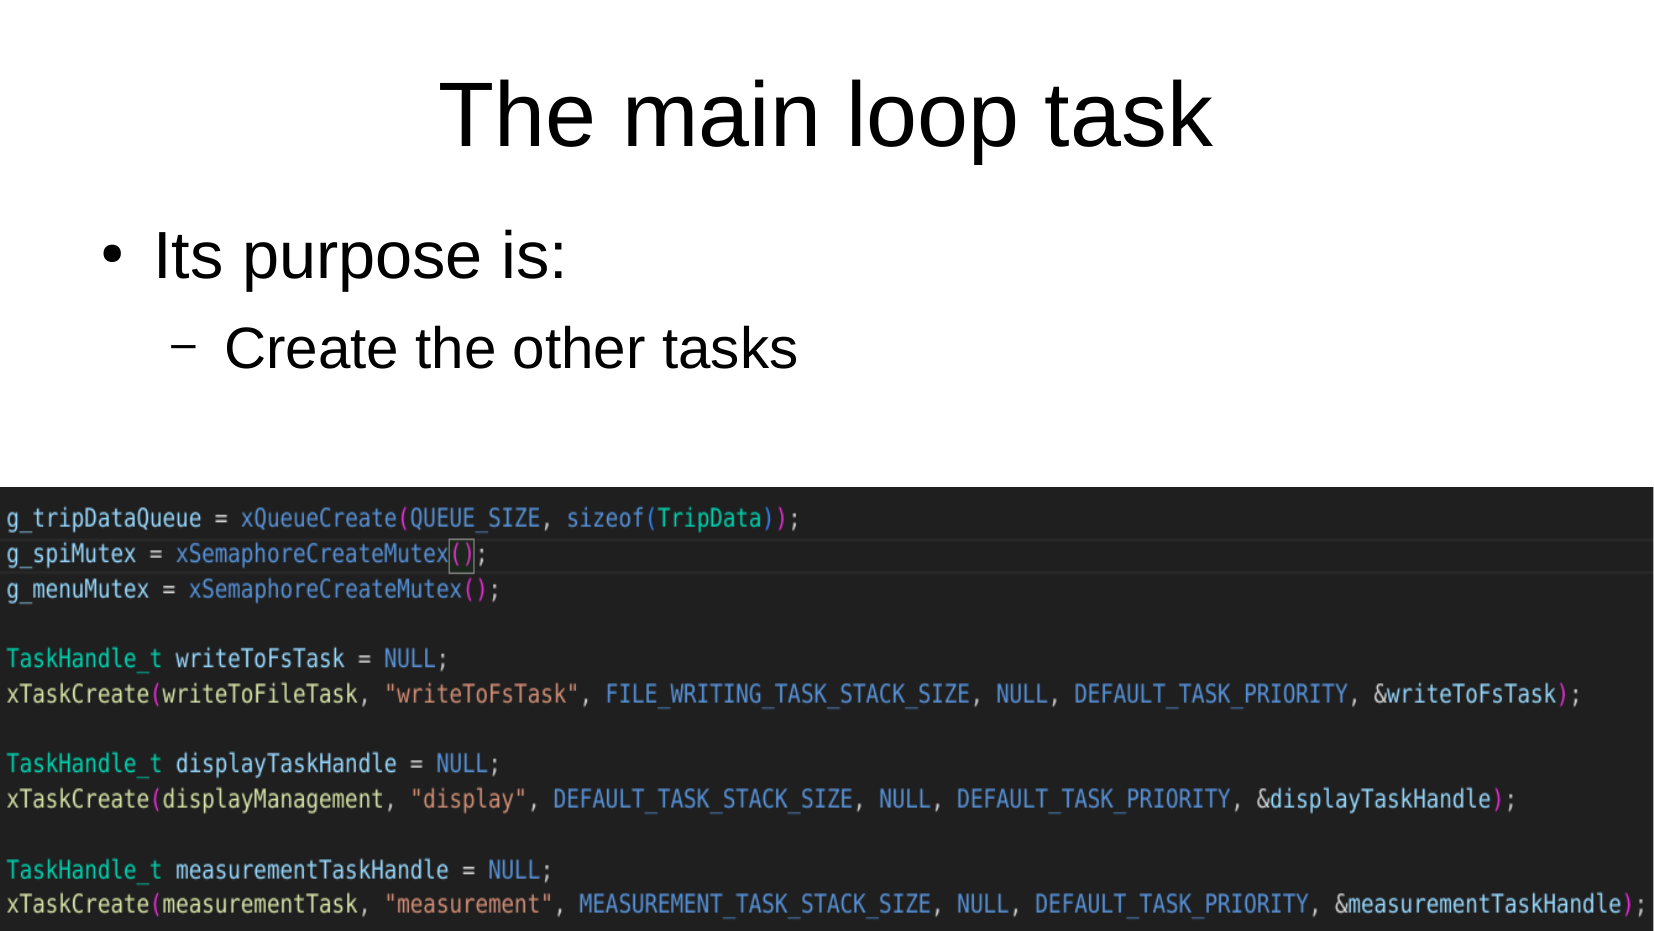

# The main loop task
Its purpose is:
Create the other tasks